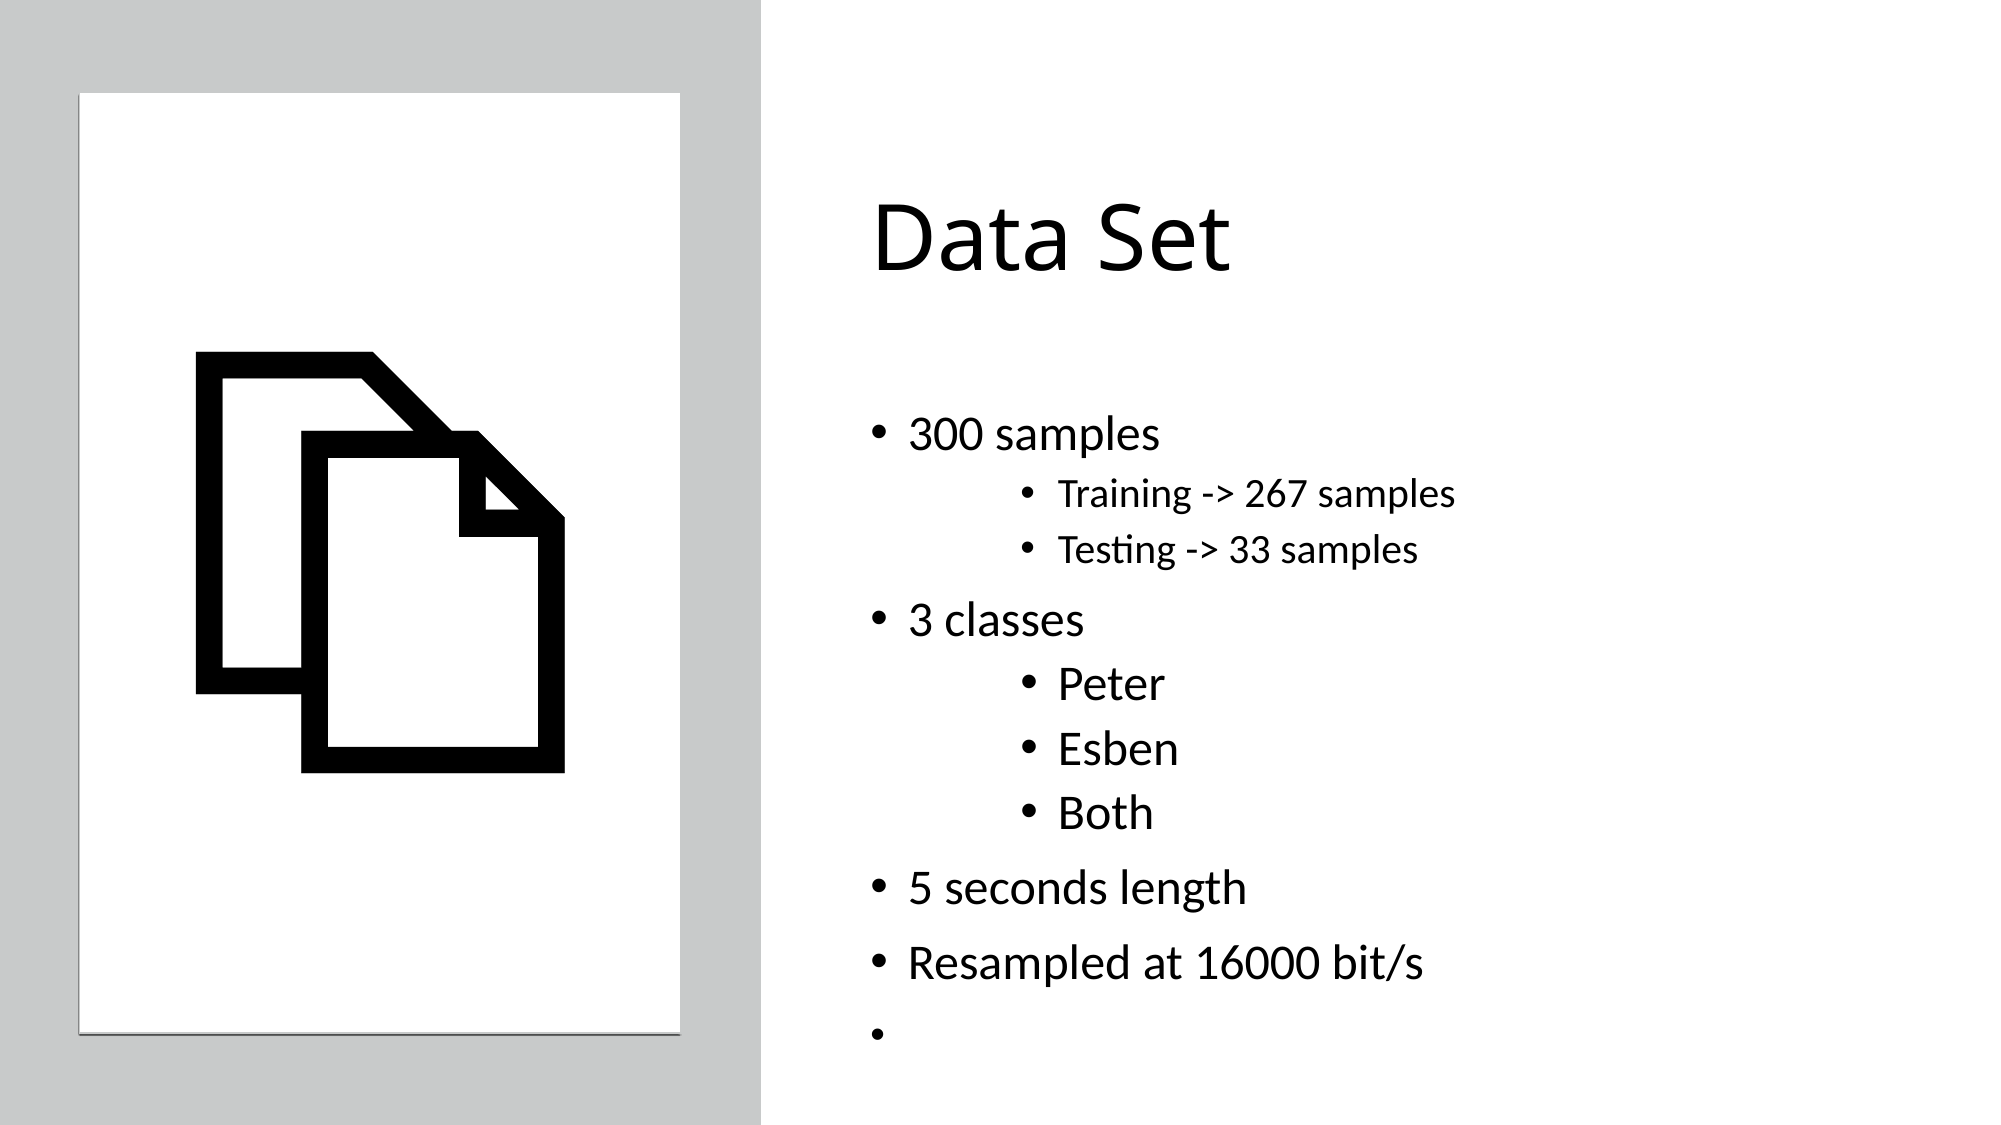

# Data Set
300 samples
Training -> 267 samples
Testing -> 33 samples
3 classes
Peter
Esben
Both
5 seconds length
Resampled at 16000 bit/s